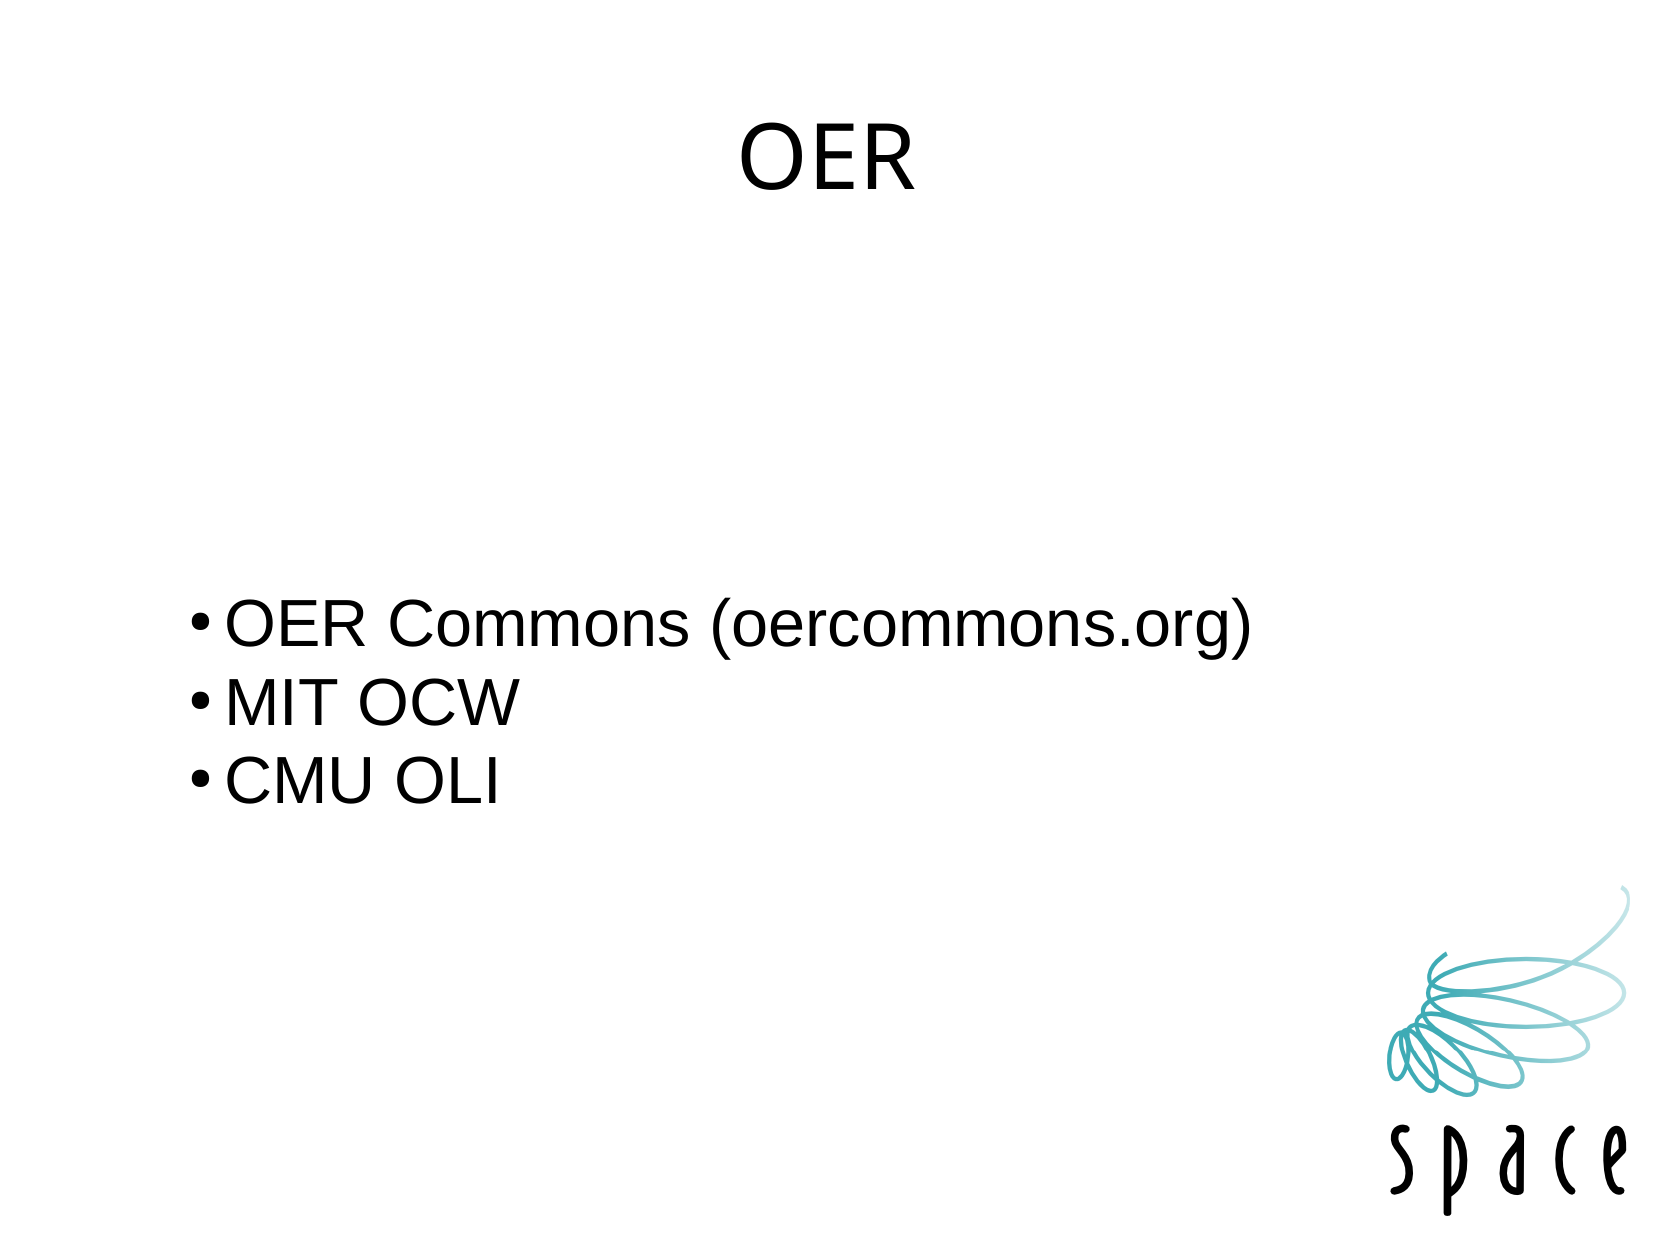

# OER
OER Commons (oercommons.org)‏
MIT OCW
CMU OLI